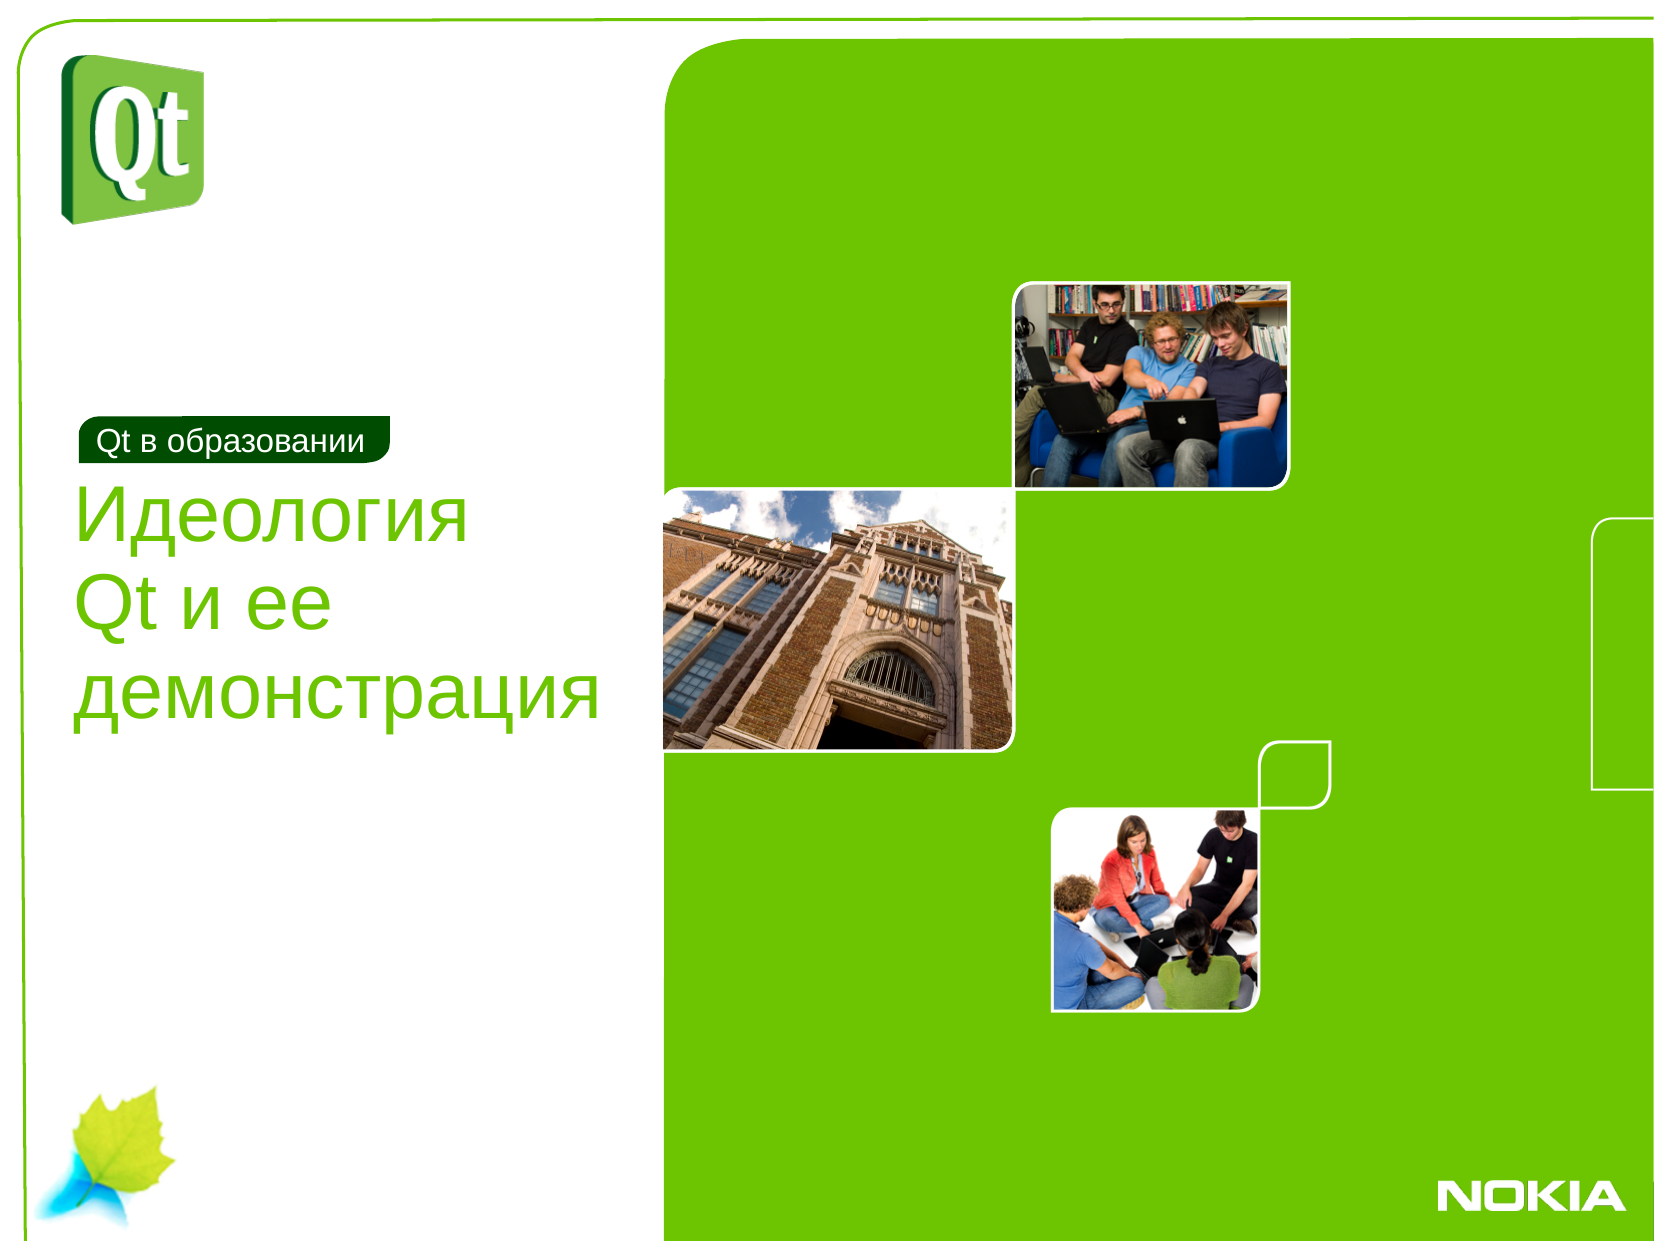

.
Qt в образовании
Идеология
Qt и ее
демонстрация